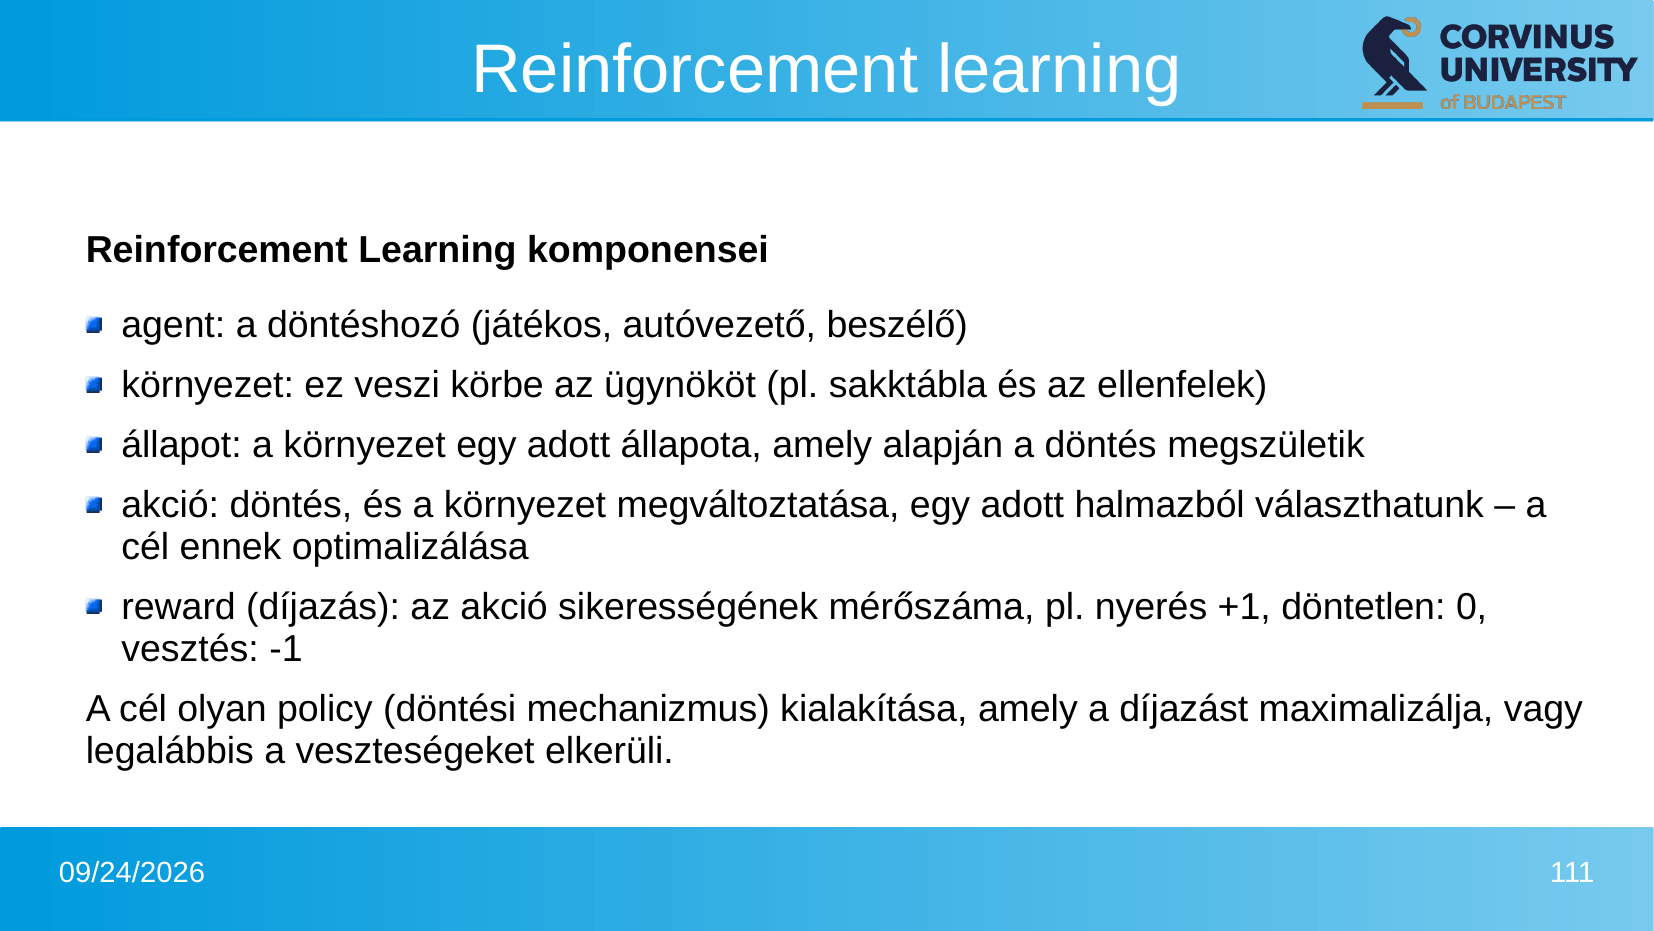

# Reinforcement learning
Reinforcement Learning komponensei
agent: a döntéshozó (játékos, autóvezető, beszélő)
környezet: ez veszi körbe az ügynököt (pl. sakktábla és az ellenfelek)
állapot: a környezet egy adott állapota, amely alapján a döntés megszületik
akció: döntés, és a környezet megváltoztatása, egy adott halmazból választhatunk – a cél ennek optimalizálása
reward (díjazás): az akció sikerességének mérőszáma, pl. nyerés +1, döntetlen: 0, vesztés: -1
A cél olyan policy (döntési mechanizmus) kialakítása, amely a díjazást maximalizálja, vagy legalábbis a veszteségeket elkerüli.
111